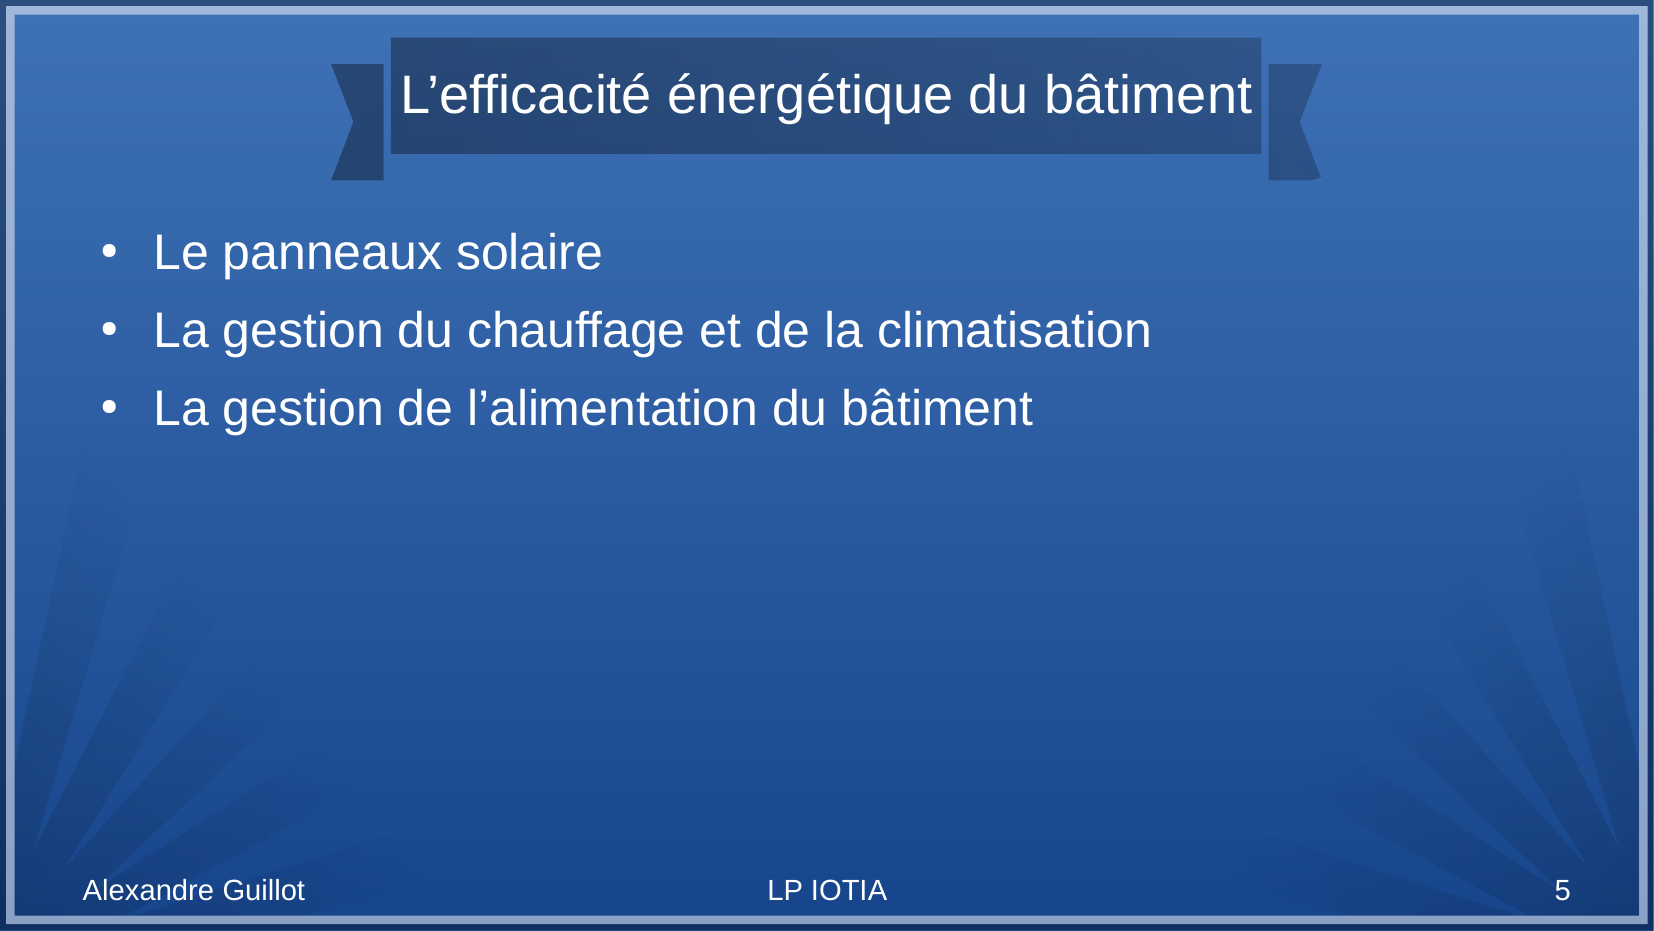

# L’efficacité énergétique du bâtiment
Le panneaux solaire
La gestion du chauffage et de la climatisation
La gestion de l’alimentation du bâtiment
Alexandre Guillot
LP IOTIA
5